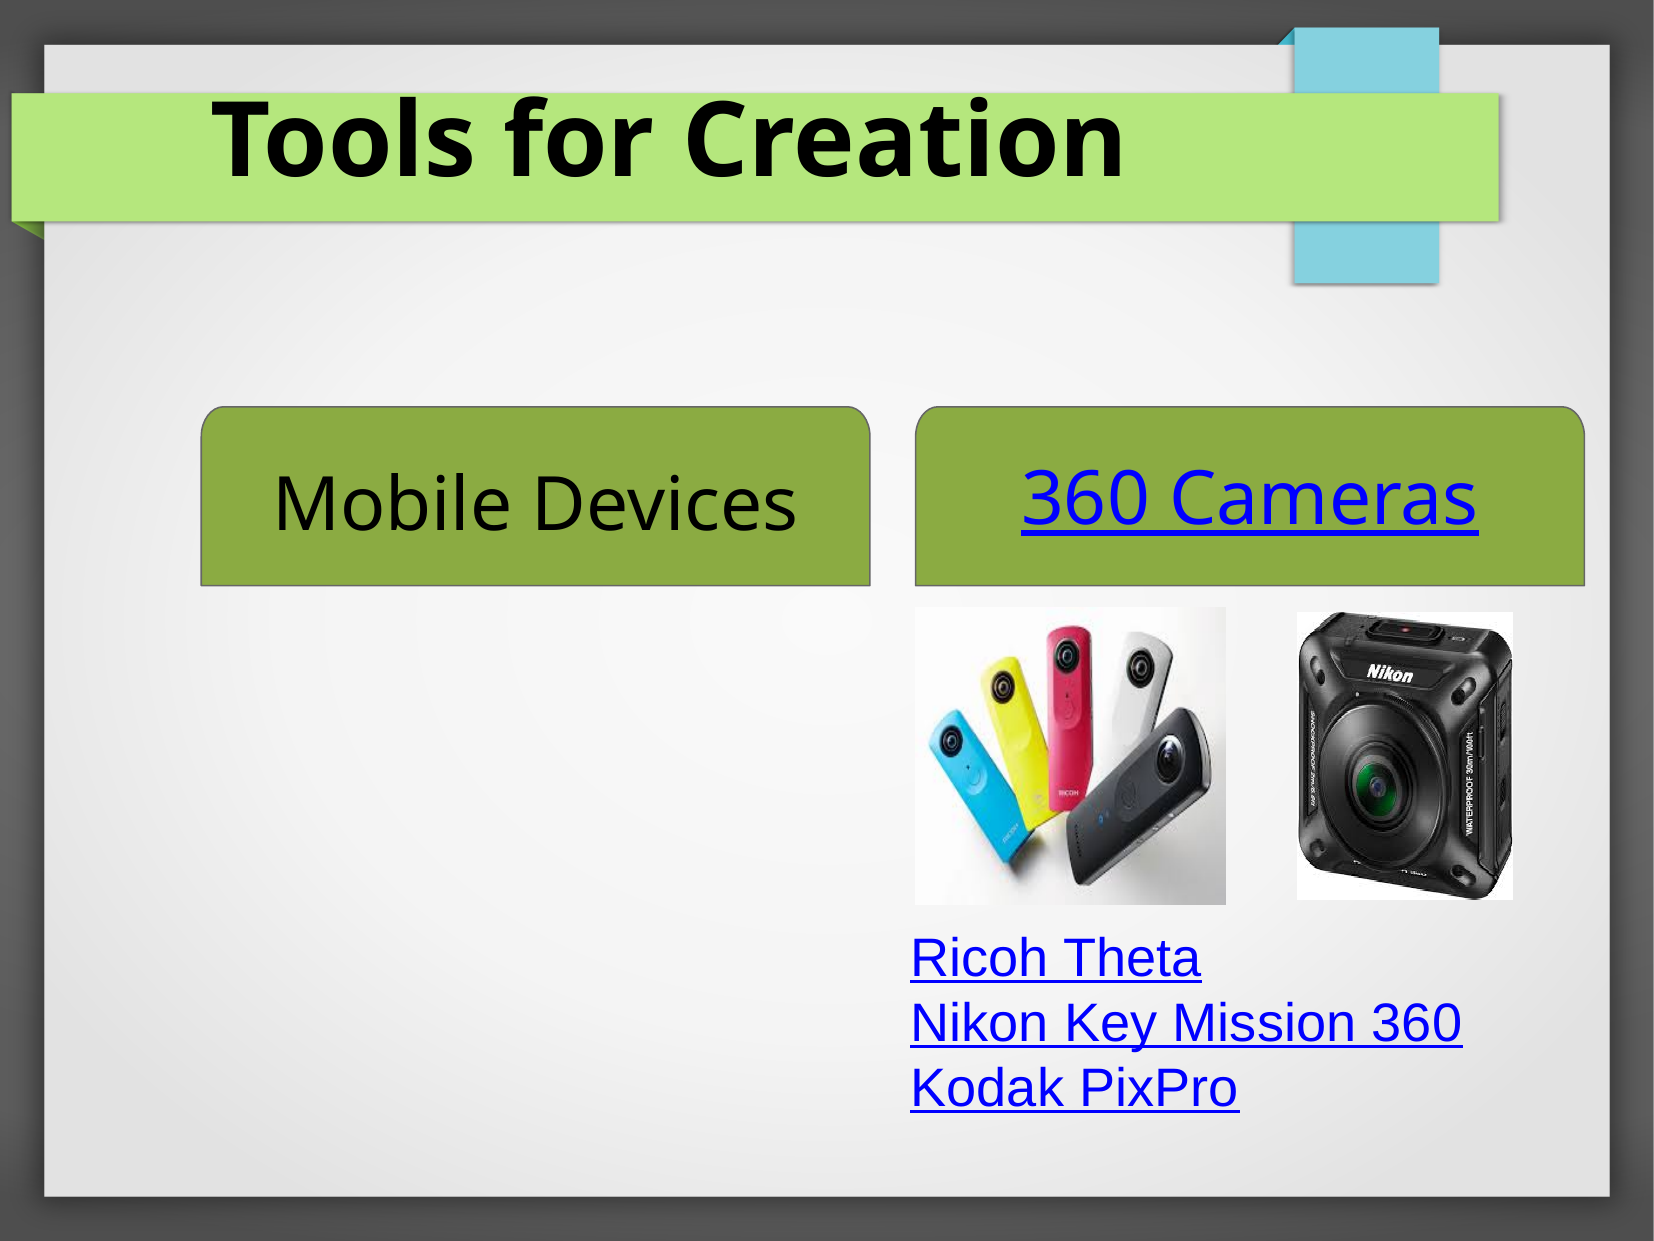

# Tools for Creation
Mobile Devices
360 Cameras
Ricoh Theta
Nikon Key Mission 360
Kodak PixPro